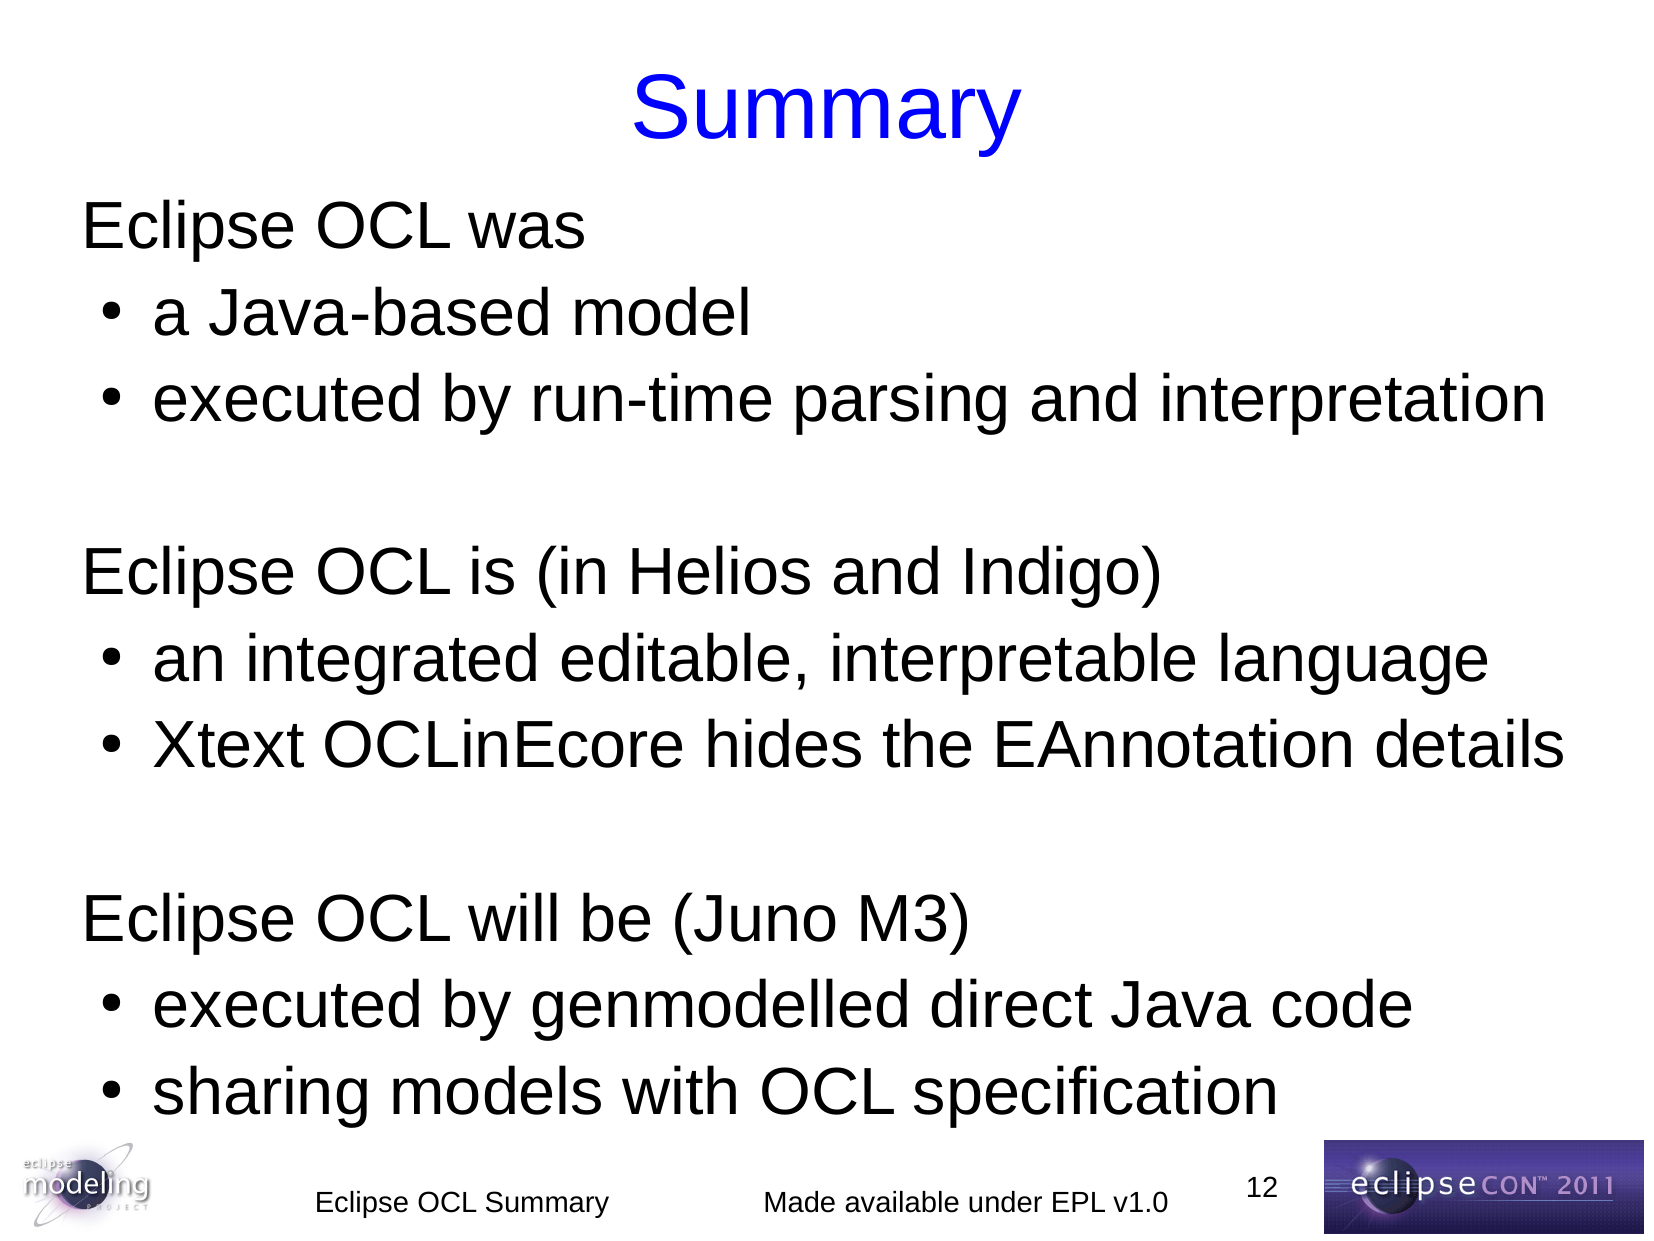

# Summary
Eclipse OCL was
a Java-based model
executed by run-time parsing and interpretation
Eclipse OCL is (in Helios and Indigo)
an integrated editable, interpretable language
Xtext OCLinEcore hides the EAnnotation details
Eclipse OCL will be (Juno M3)
executed by genmodelled direct Java code
sharing models with OCL specification
12
Eclipse OCL Summary